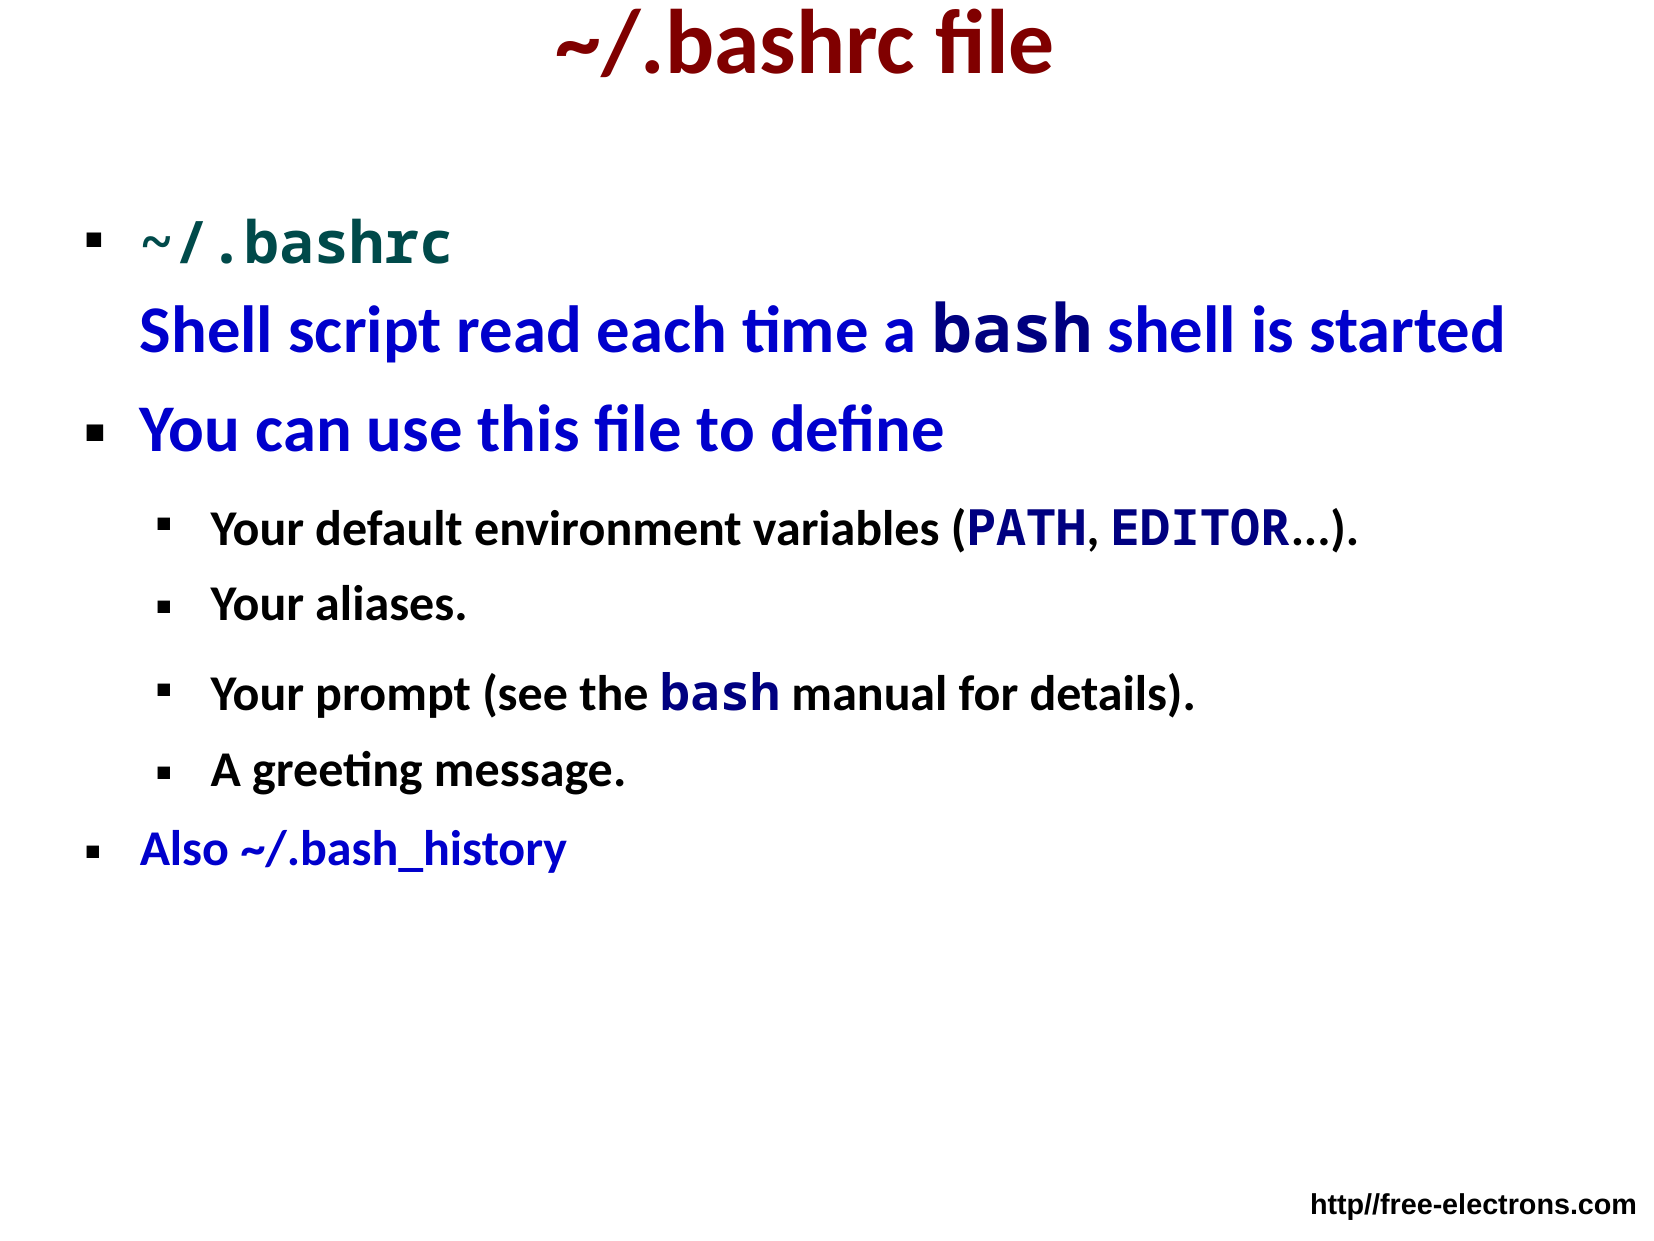

# ~/.bashrc file
~/.bashrc
Shell script read each time a bash shell is started
You can use this file to define
Your default environment variables (PATH, EDITOR...).
Your aliases.
Your prompt (see the bash manual for details).
A greeting message.
Also ~/.bash_history
 http//free-electrons.com